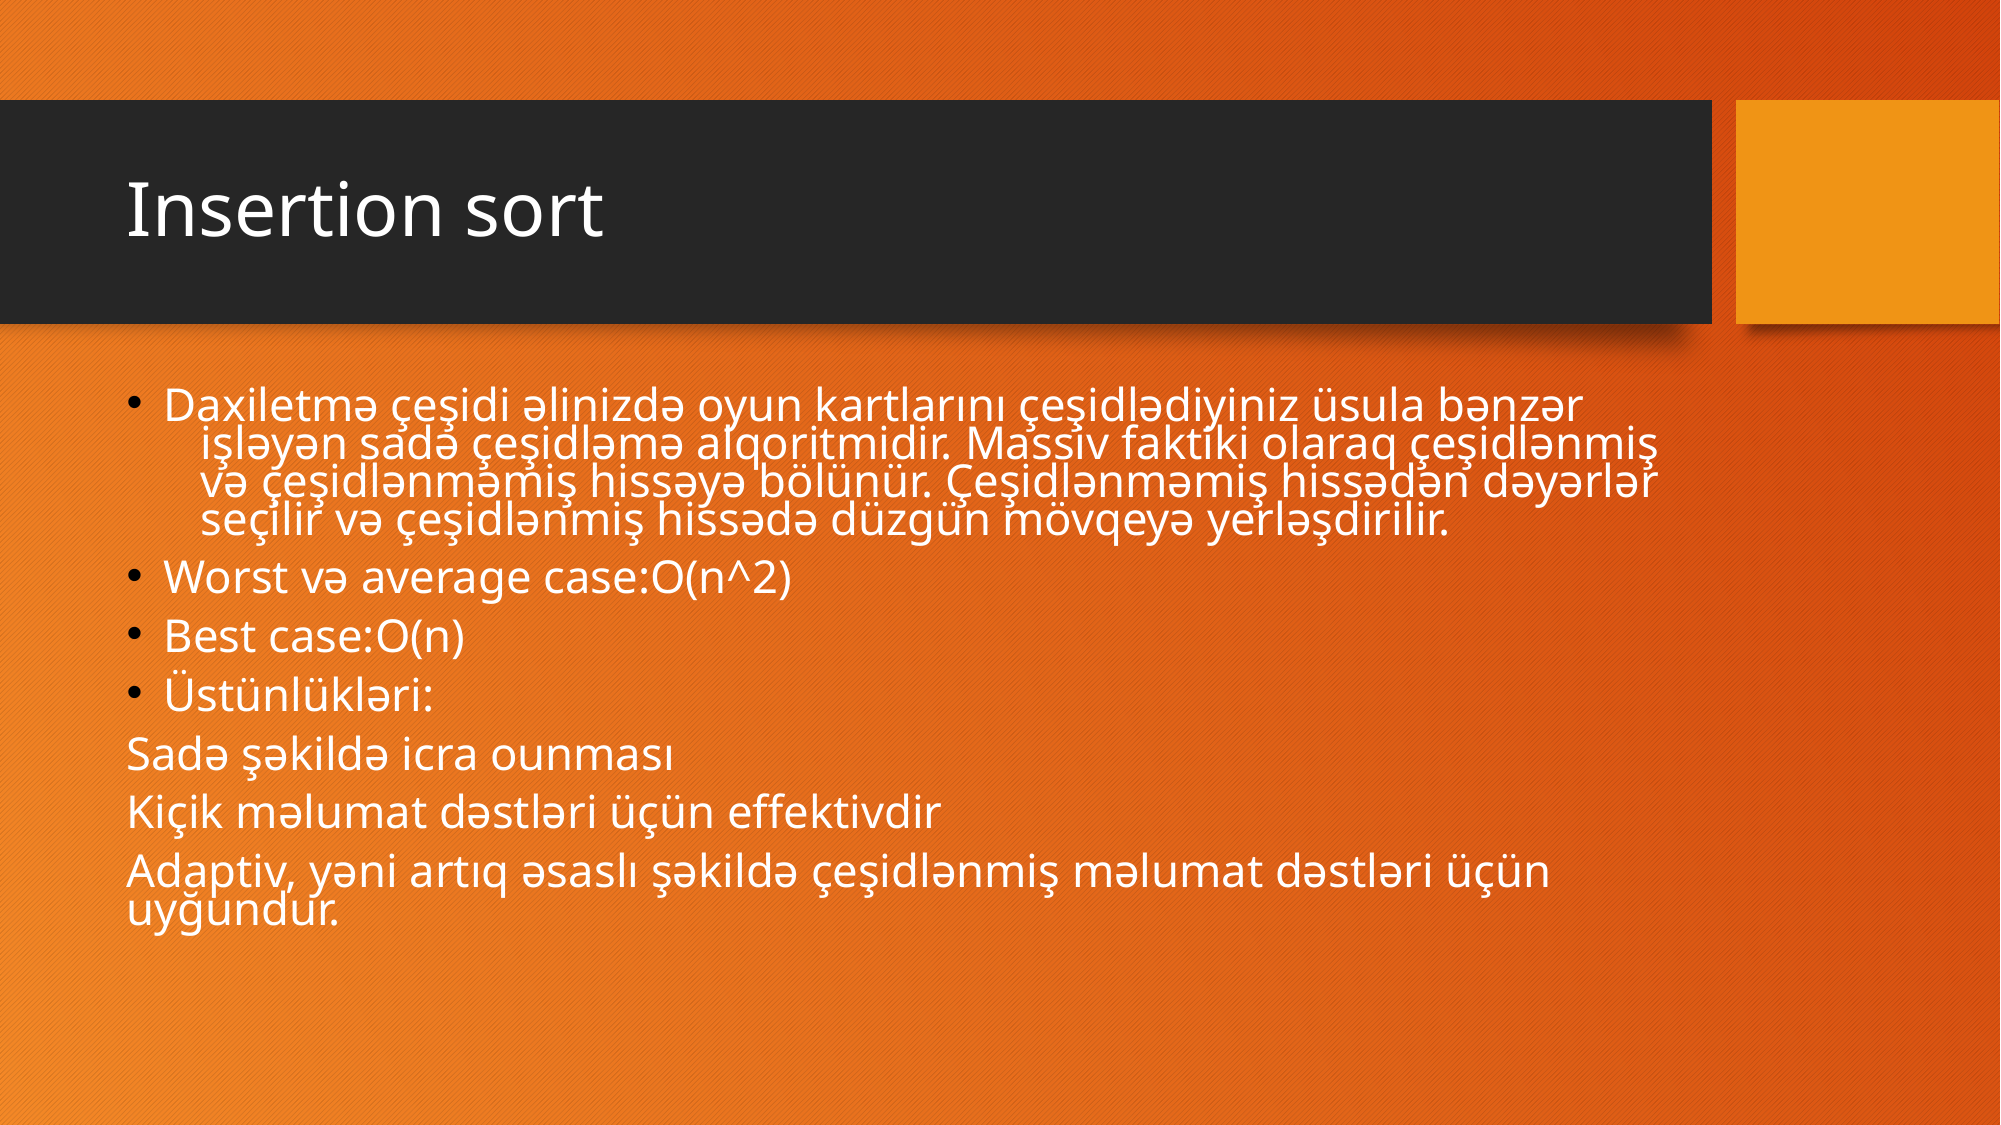

# Insertion sort
Daxiletmə çeşidi əlinizdə oyun kartlarını çeşidlədiyiniz üsula bənzər işləyən sadə çeşidləmə alqoritmidir. Massiv faktiki olaraq çeşidlənmiş və çeşidlənməmiş hissəyə bölünür. Çeşidlənməmiş hissədən dəyərlər seçilir və çeşidlənmiş hissədə düzgün mövqeyə yerləşdirilir.
Worst və average case:O(n^2)
Best case:O(n)
Üstünlükləri:
Sadə şəkildə icra ounması
Kiçik məlumat dəstləri üçün effektivdir
Adaptiv, yəni artıq əsaslı şəkildə çeşidlənmiş məlumat dəstləri üçün uyğundur.